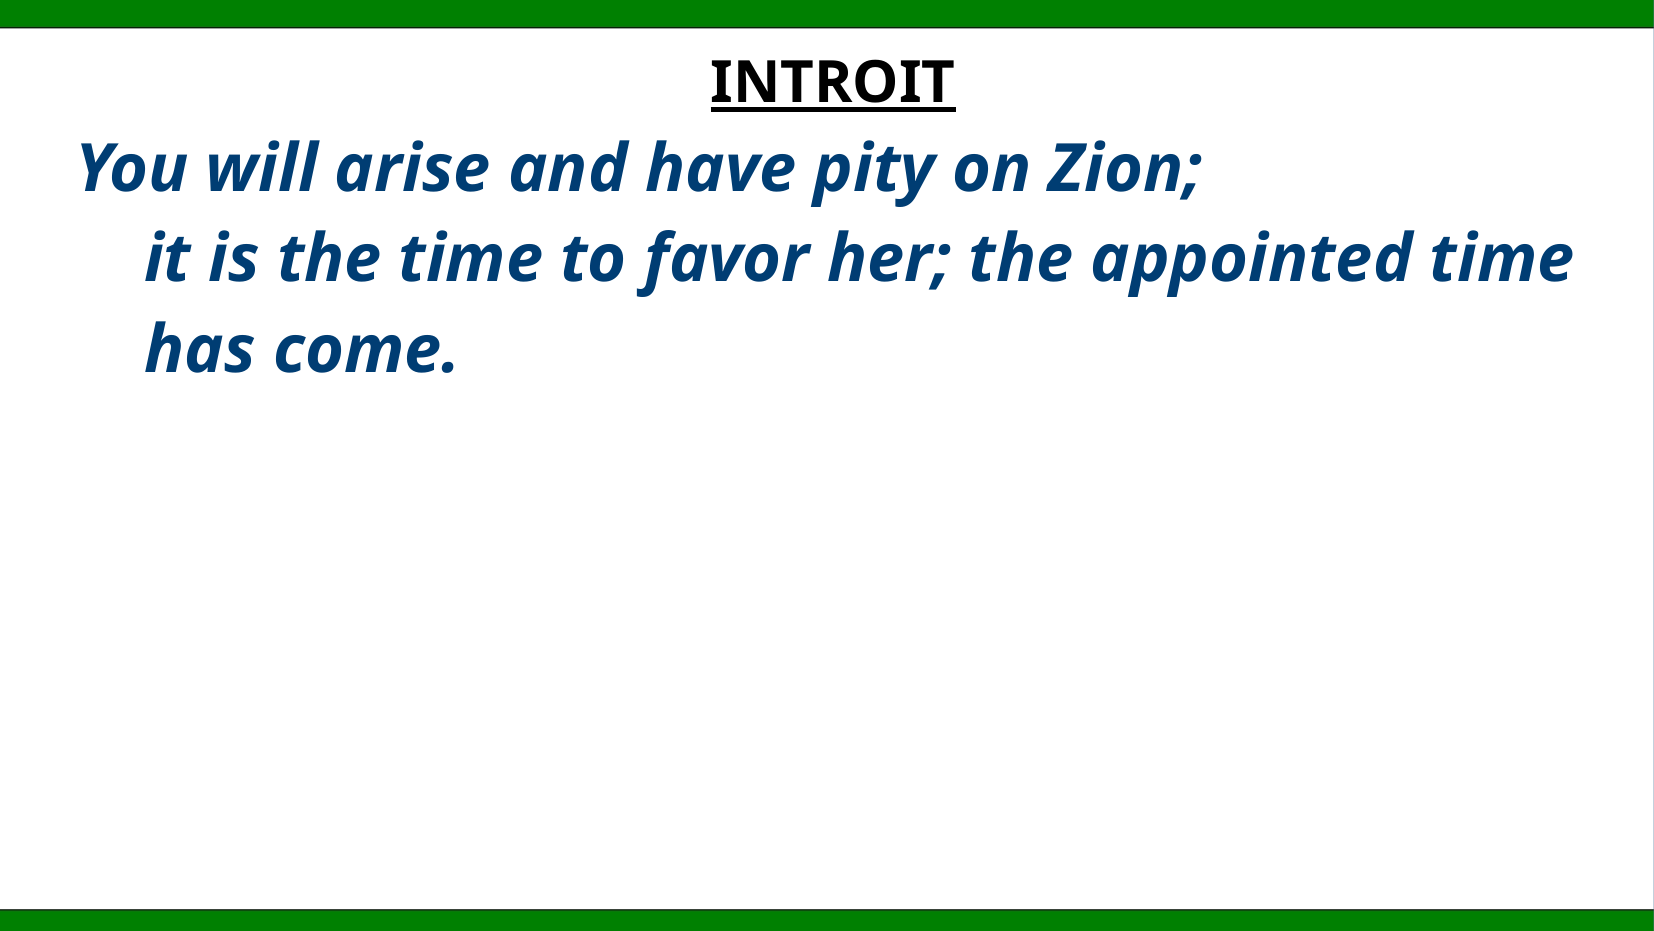

INTROIT
You will arise and have pity on Zion;
 it is the time to favor her; the appointed time
 has come.